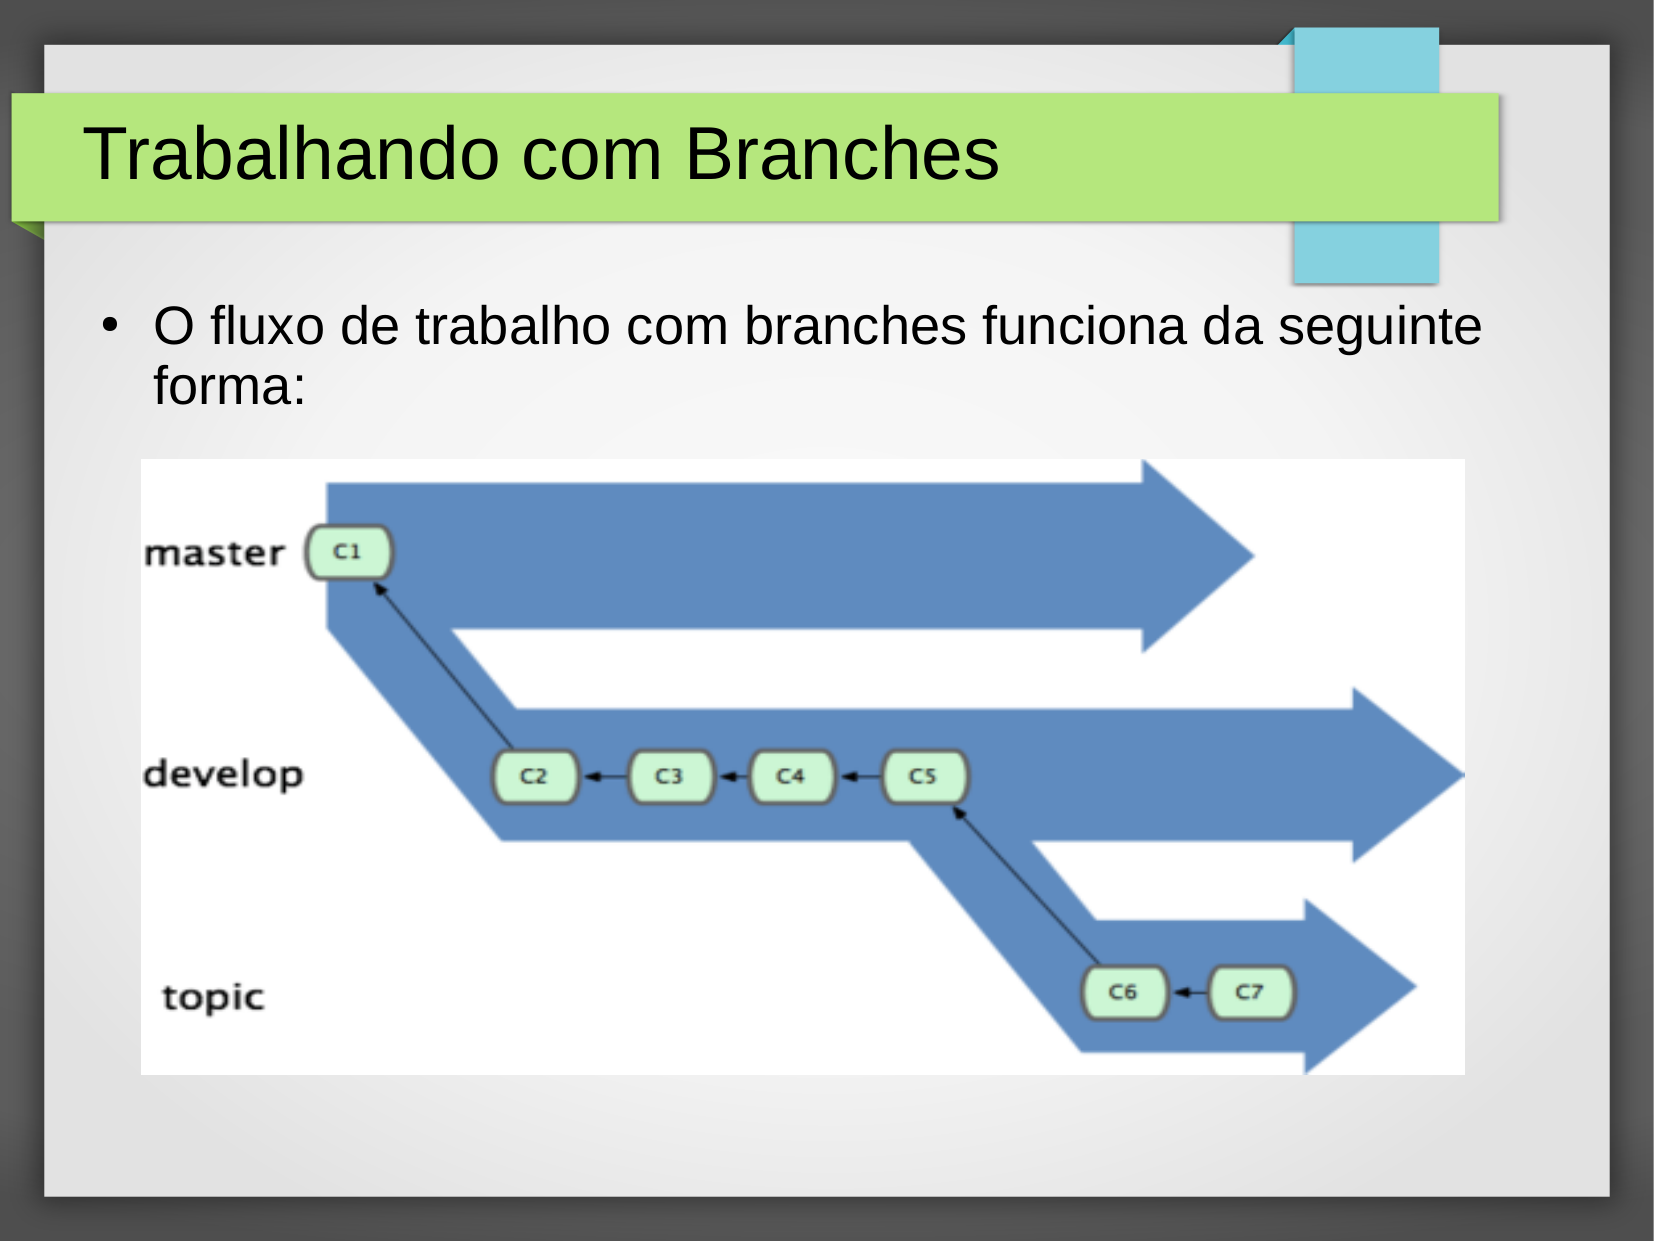

# Trabalhando com Branches
O fluxo de trabalho com branches funciona da seguinte forma: